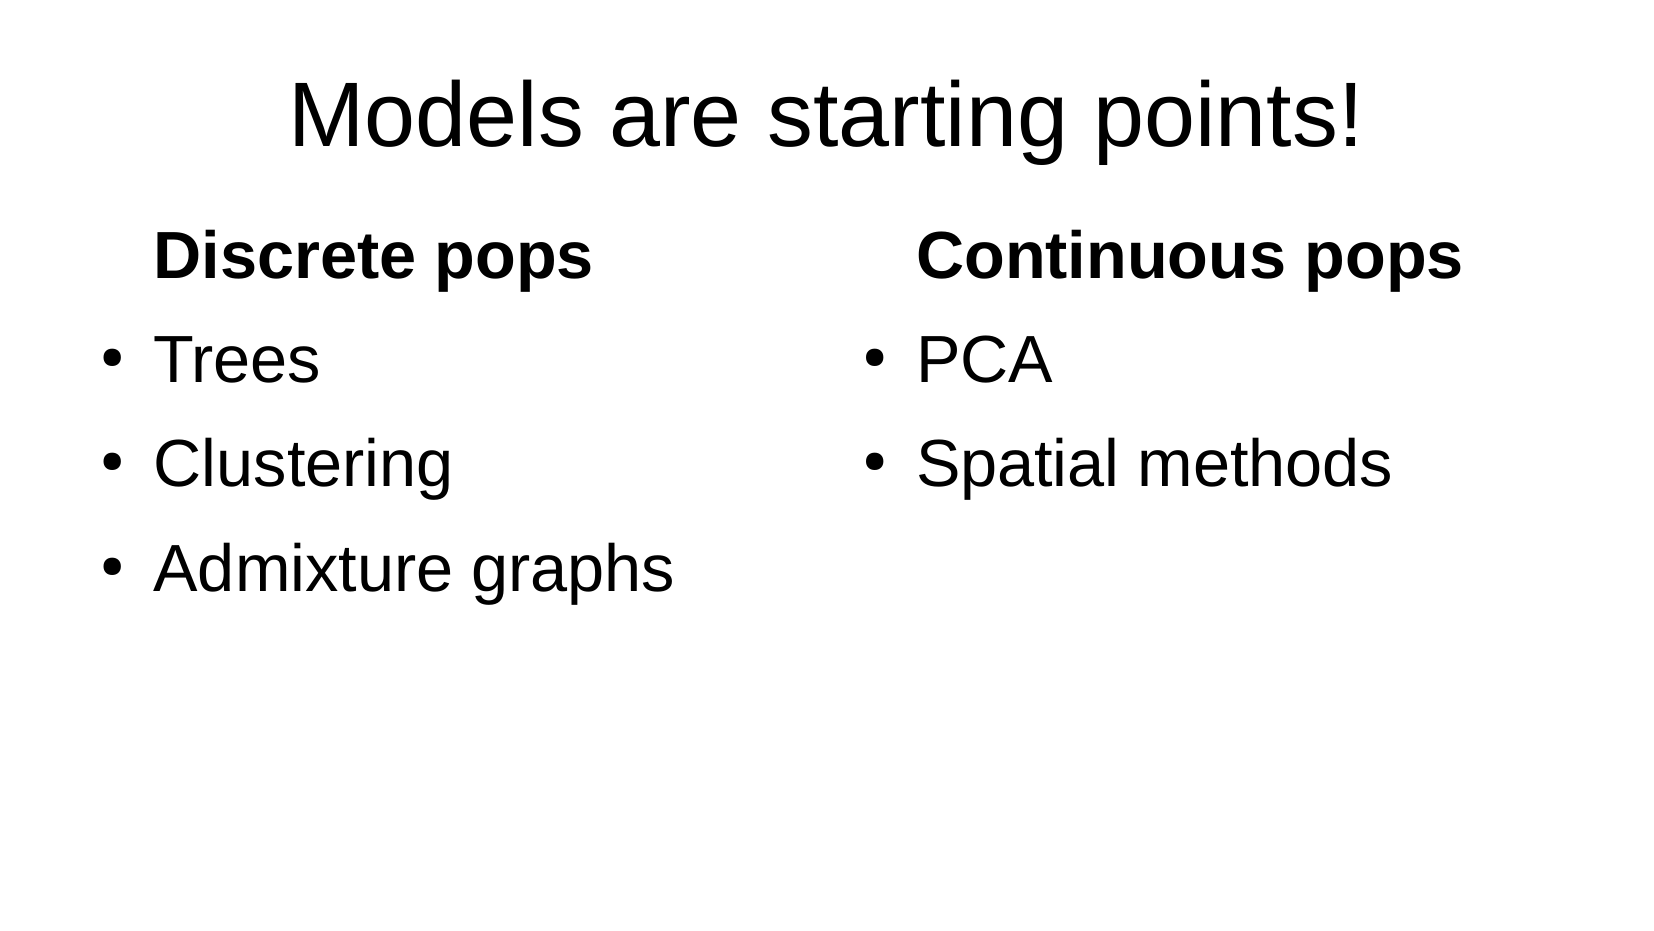

# Models are starting points!
Discrete pops
Trees
Clustering
Admixture graphs
Continuous pops
PCA
Spatial methods